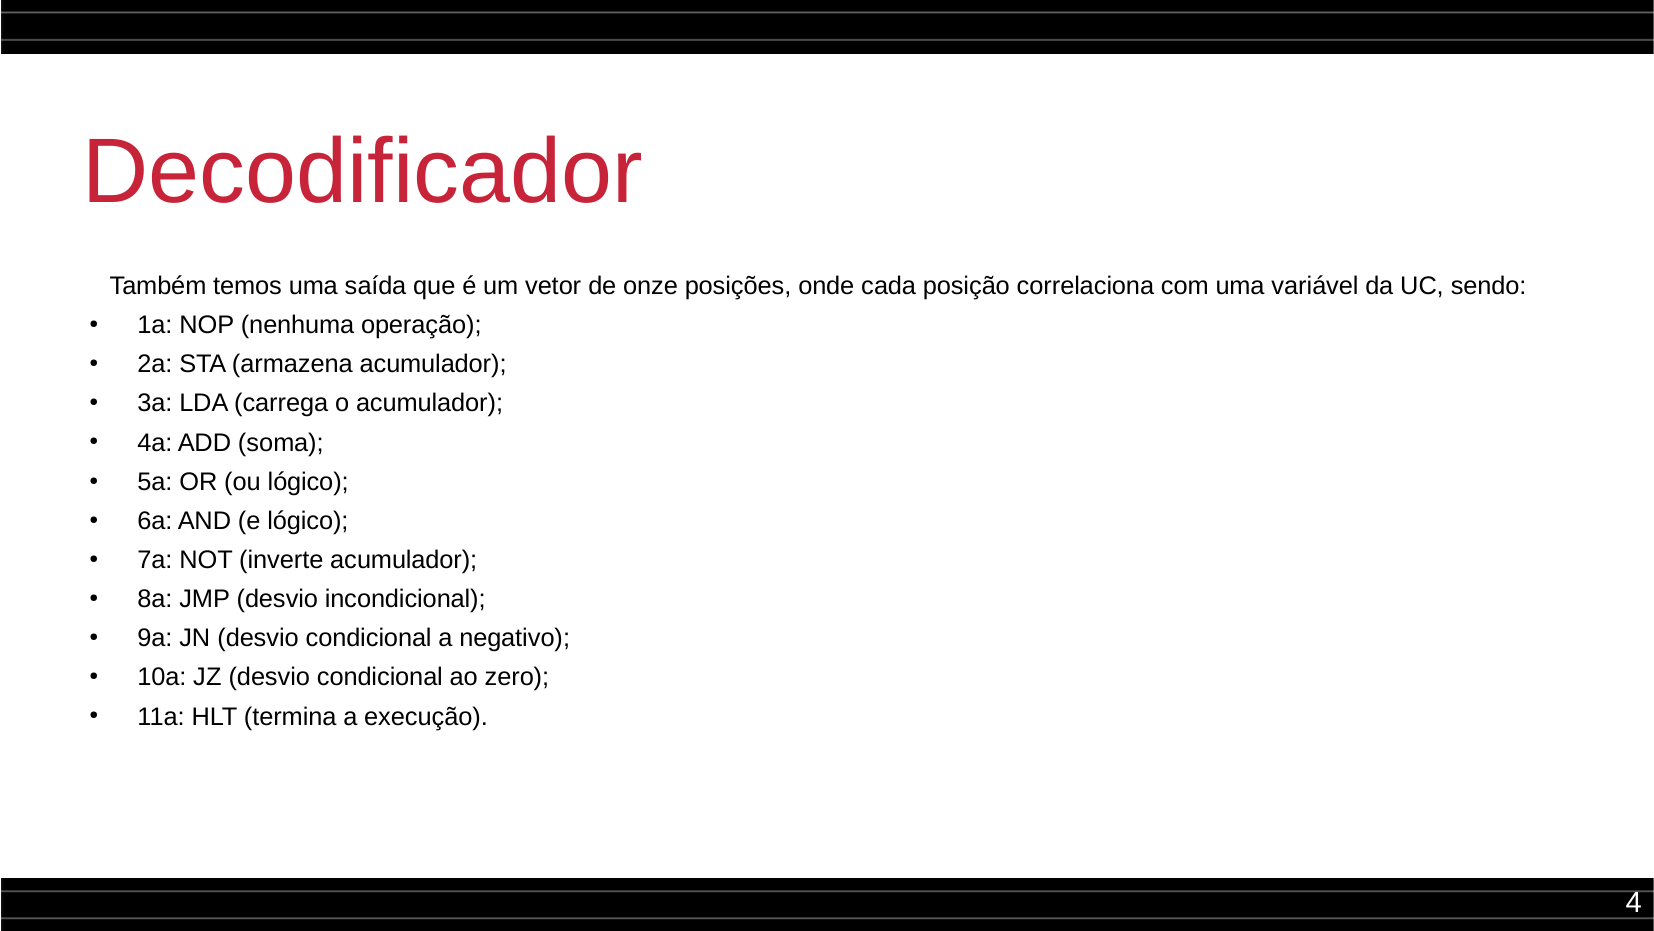

# Decodificador
Também temos uma saída que é um vetor de onze posições, onde cada posição correlaciona com uma variável da UC, sendo:
 1a: NOP (nenhuma operação);
 2a: STA (armazena acumulador);
 3a: LDA (carrega o acumulador);
 4a: ADD (soma);
 5a: OR (ou lógico);
 6a: AND (e lógico);
 7a: NOT (inverte acumulador);
 8a: JMP (desvio incondicional);
 9a: JN (desvio condicional a negativo);
 10a: JZ (desvio condicional ao zero);
 11a: HLT (termina a execução).